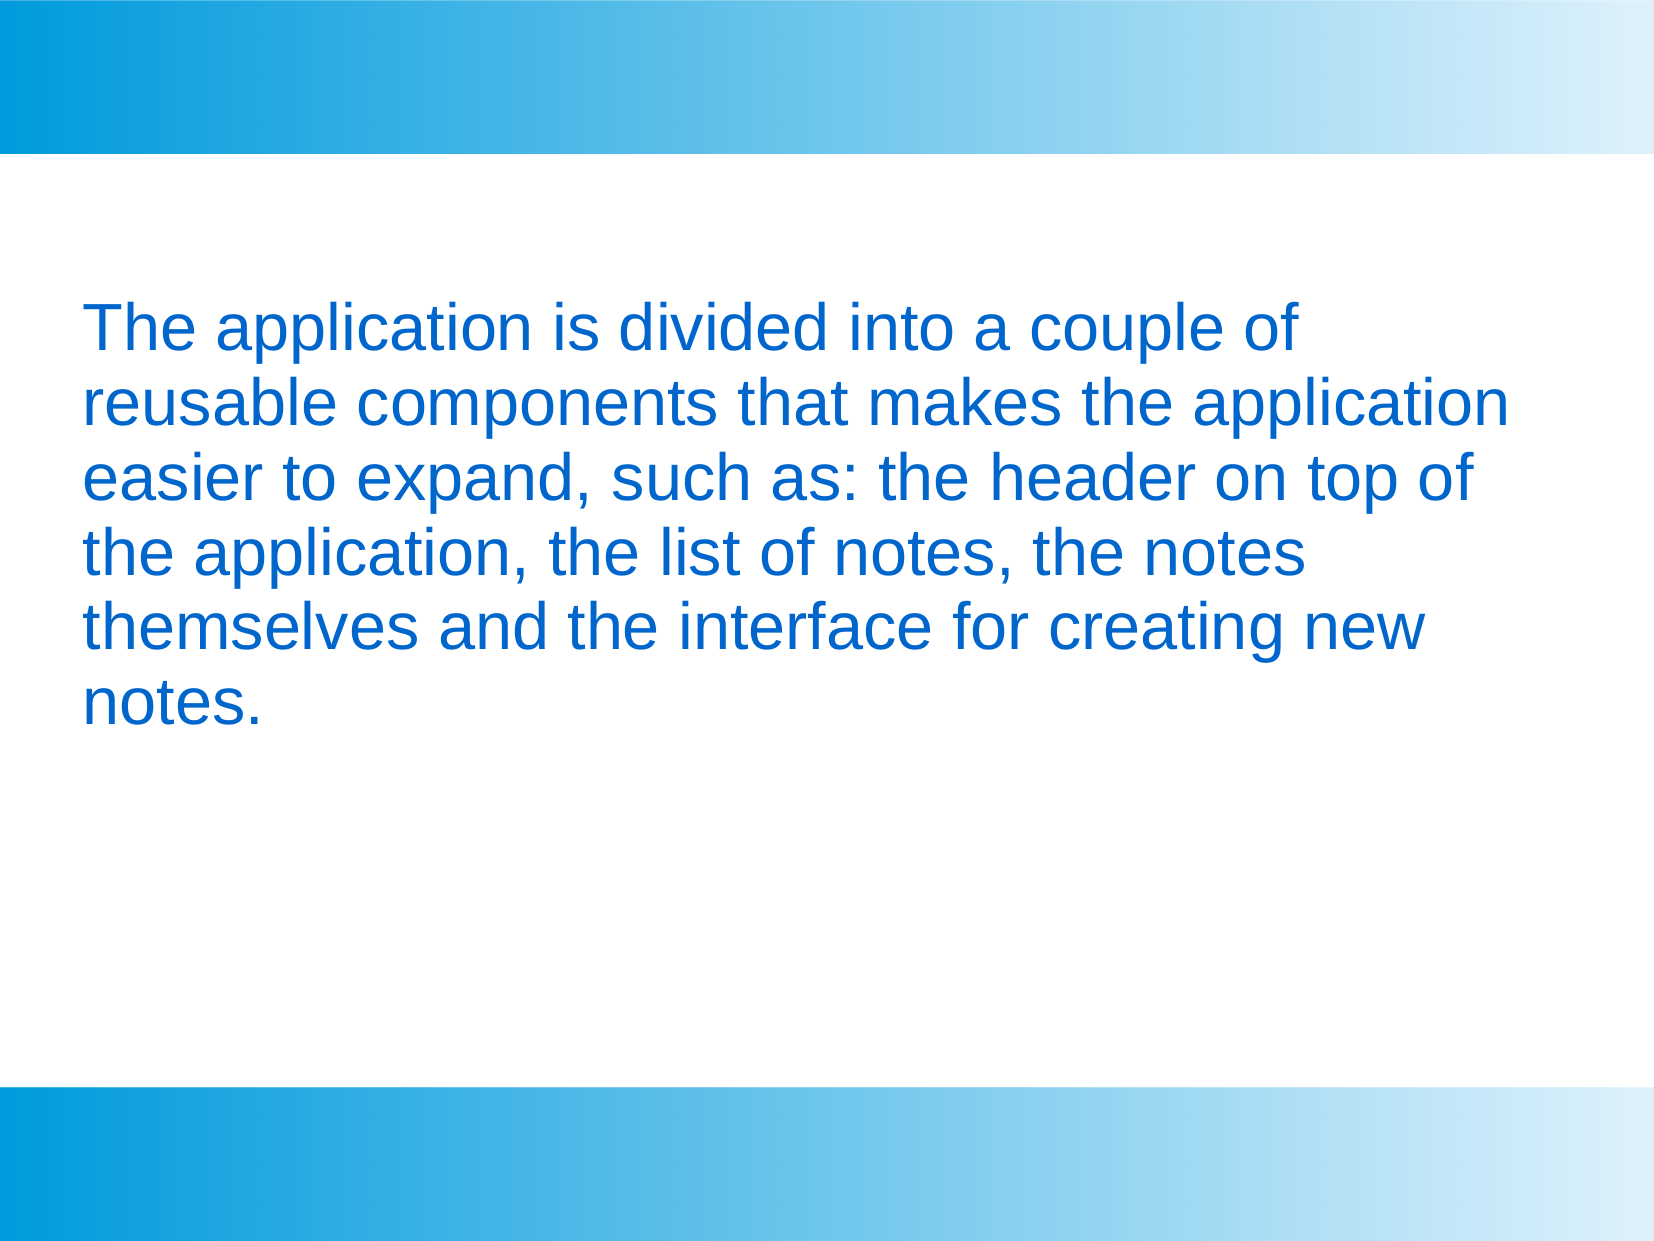

# The application is divided into a couple of reusable components that makes the application easier to expand, such as: the header on top of the application, the list of notes, the notes themselves and the interface for creating new notes.